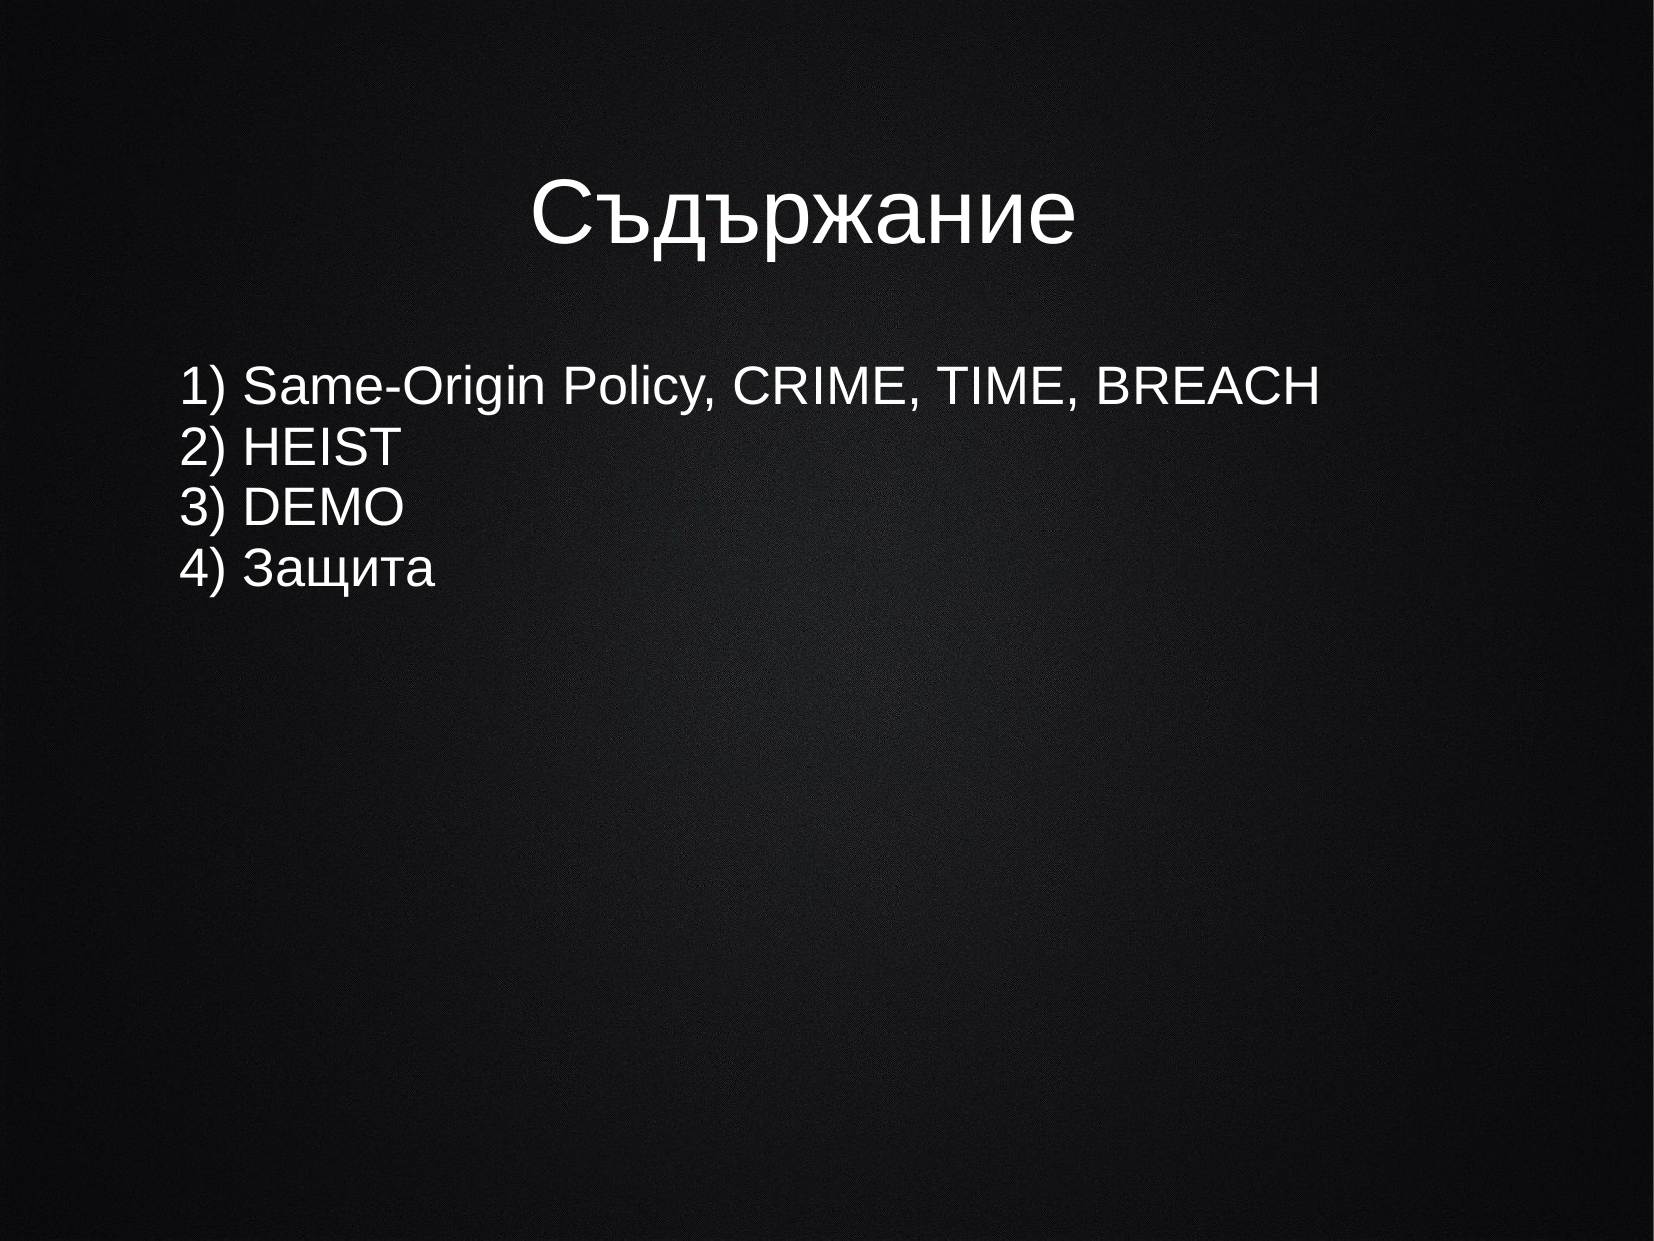

# Съдържание
 Same-Origin Policy, CRIME, TIME, BREACH
 HEIST
 DEMO
 Защита